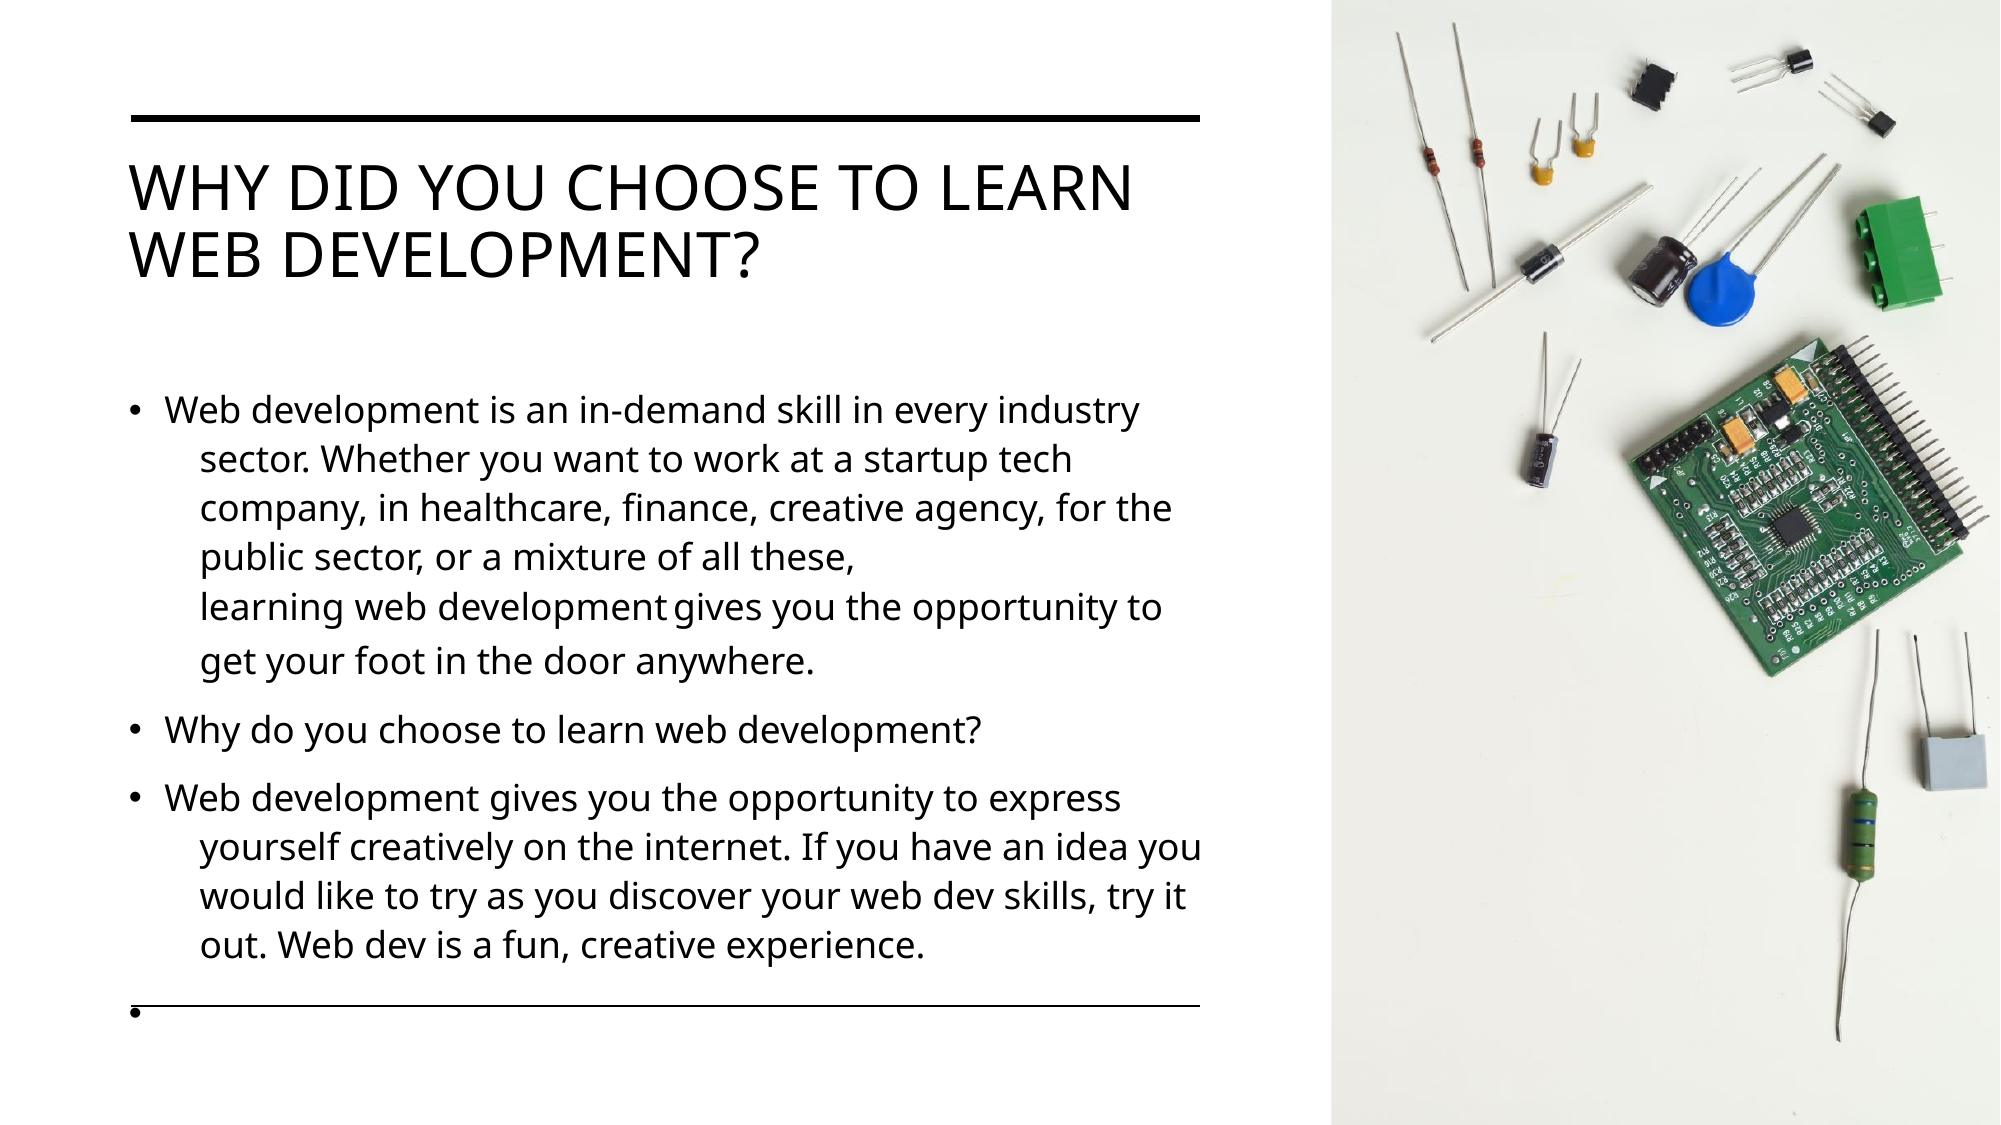

# Why did you choose to learn web development?
Web development is an in-demand skill in every industry sector. Whether you want to work at a startup tech company, in healthcare, finance, creative agency, for the public sector, or a mixture of all these, learning web development gives you the opportunity to get your foot in the door anywhere.
Why do you choose to learn web development?
Web development gives you the opportunity to express yourself creatively on the internet. If you have an idea you would like to try as you discover your web dev skills, try it out. Web dev is a fun, creative experience.